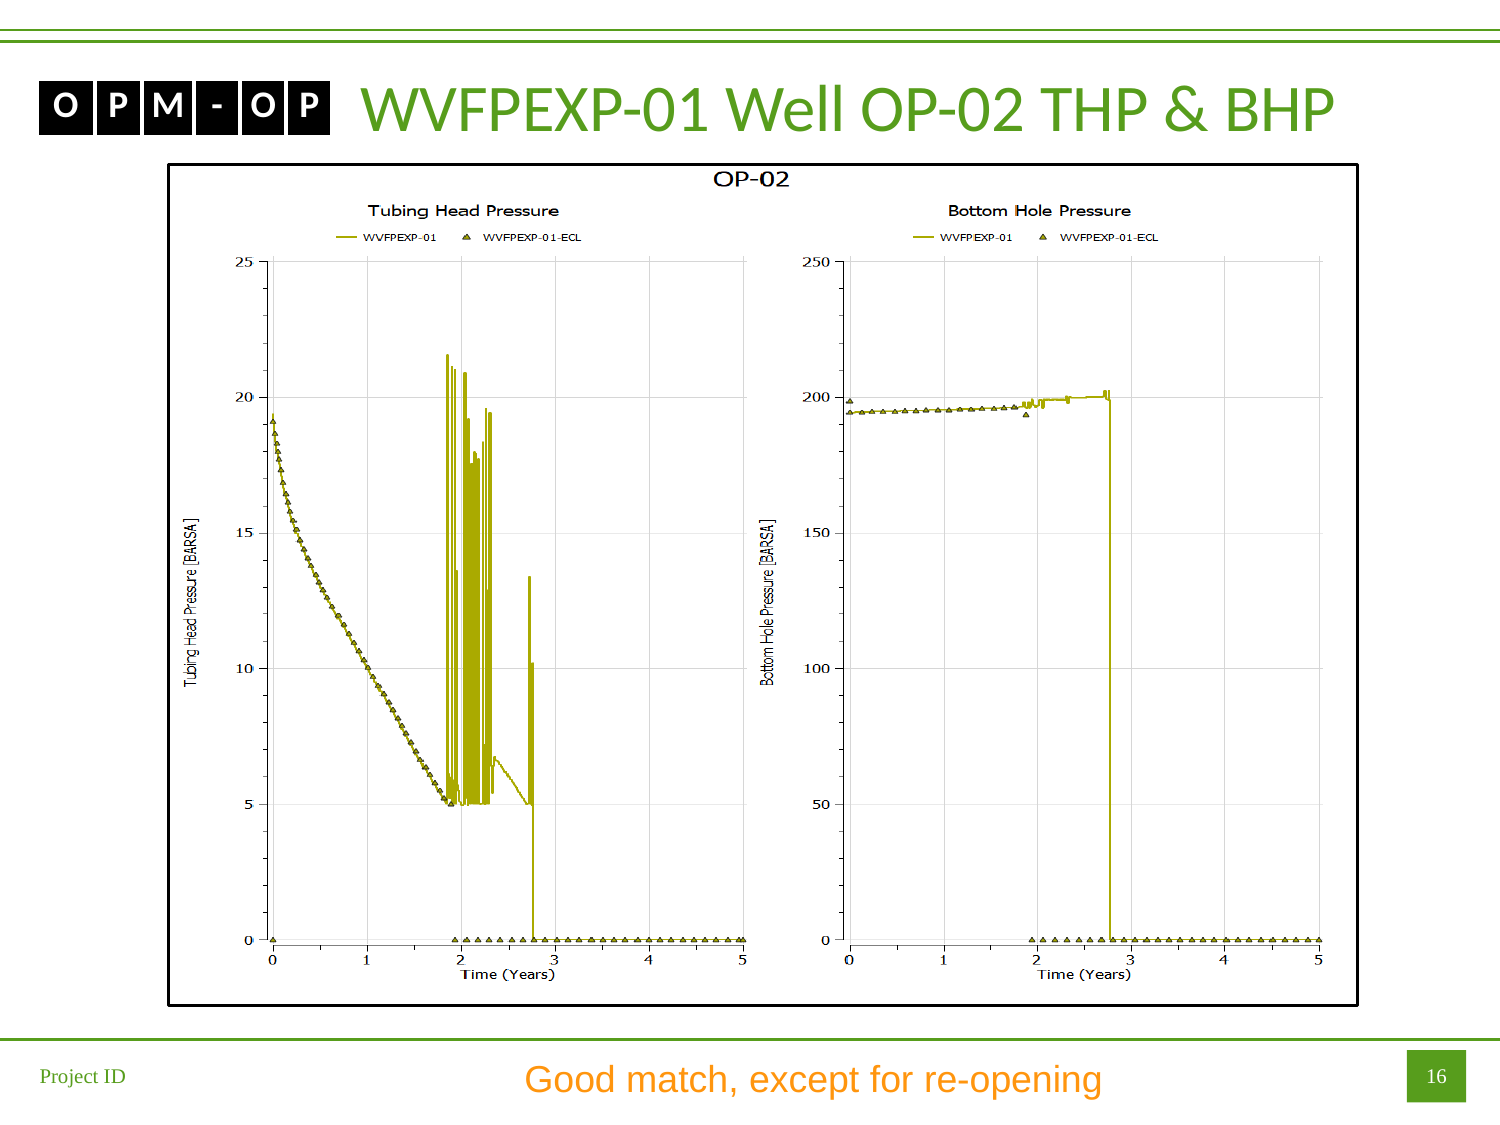

# WVFPEXP-01 Well OP-02 THP & BHP
Project ID
16
Good match, except for re-opening